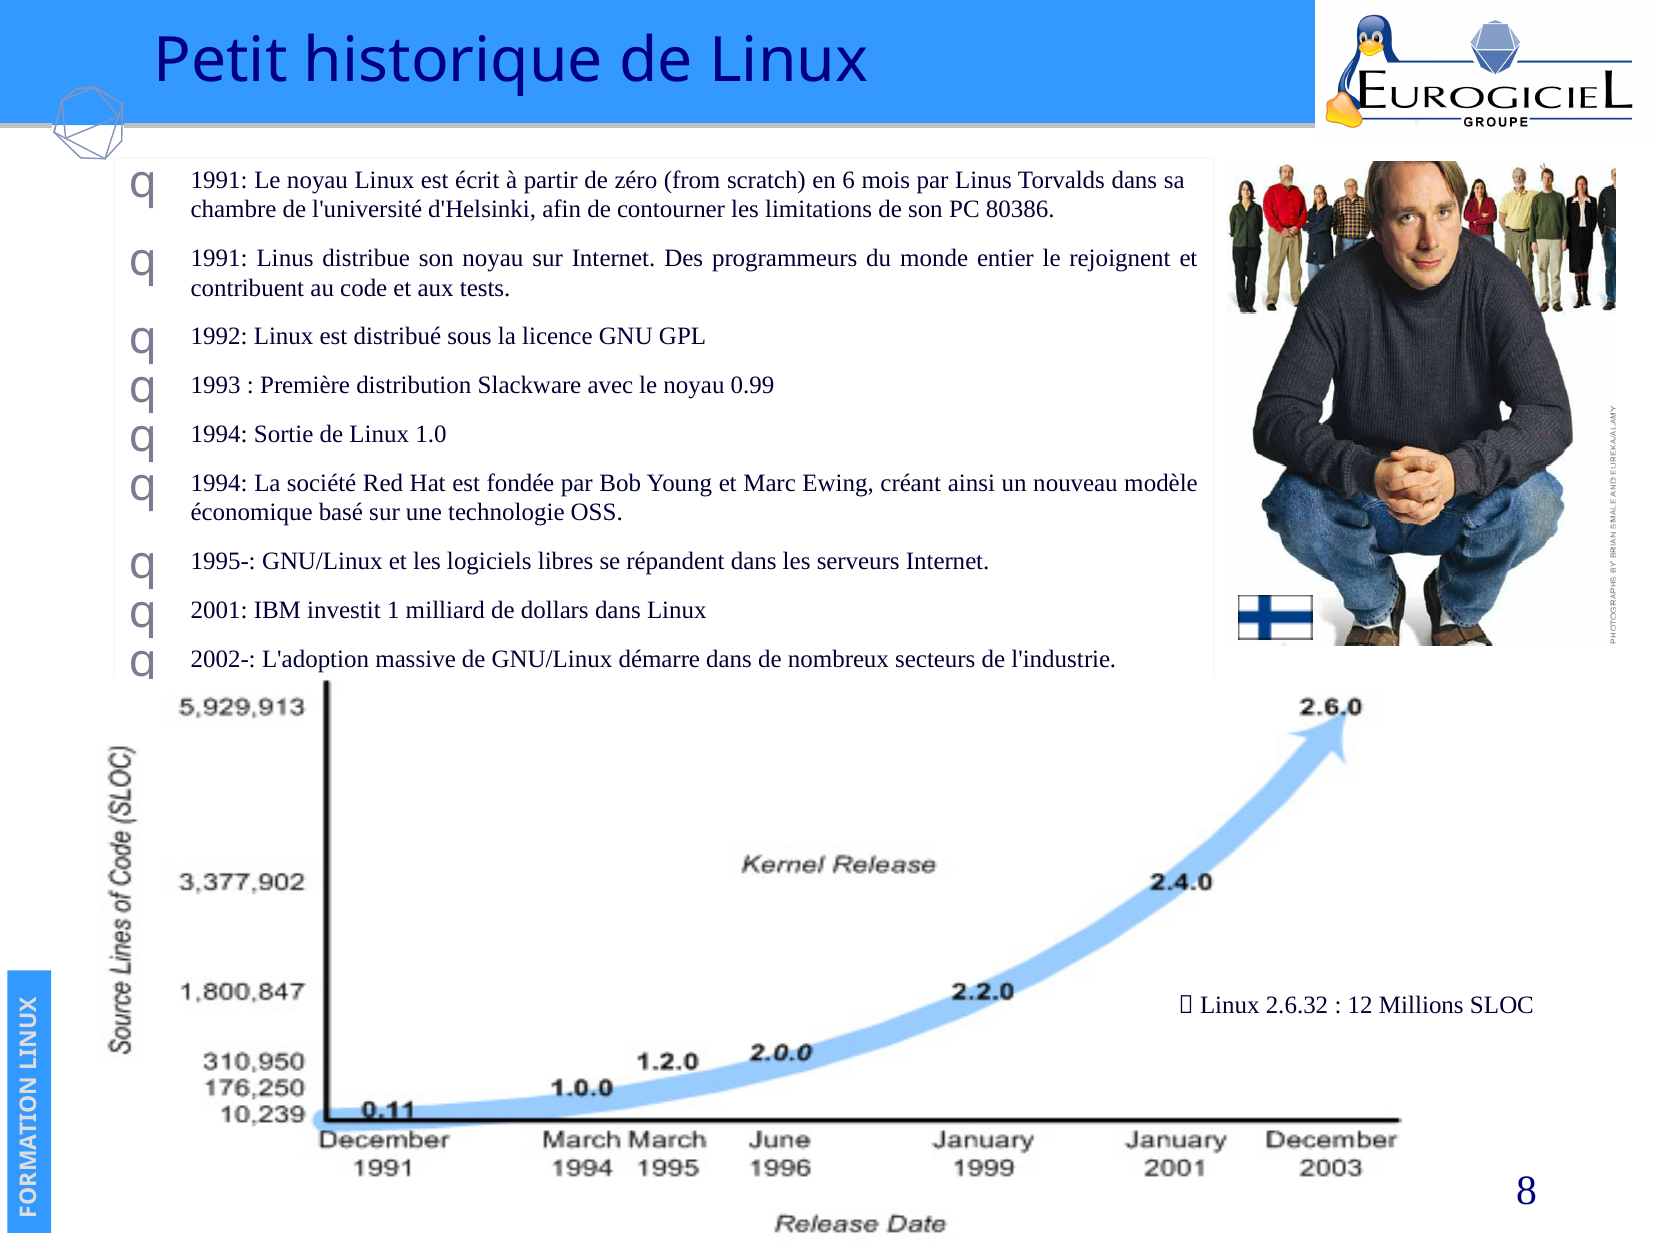

# Petit historique de Linux
1991: Le noyau Linux est écrit à partir de zéro (from scratch) en 6 mois par Linus Torvalds dans sa
chambre de l'université d'Helsinki, afin de contourner les limitations de son PC 80386.
1991: Linus distribue son noyau sur Internet. Des programmeurs du monde entier le rejoignent et contribuent au code et aux tests.
1992: Linux est distribué sous la licence GNU GPL
1993 : Première distribution Slackware avec le noyau 0.99
1994: Sortie de Linux 1.0
1994: La société Red Hat est fondée par Bob Young et Marc Ewing, créant ainsi un nouveau modèle économique basé sur une technologie OSS.
1995-: GNU/Linux et les logiciels libres se répandent dans les serveurs Internet.
2001: IBM investit 1 milliard de dollars dans Linux
2002-: L'adoption massive de GNU/Linux démarre dans de nombreux secteurs de l'industrie.
 Linux 2.6.32 : 12 Millions SLOC